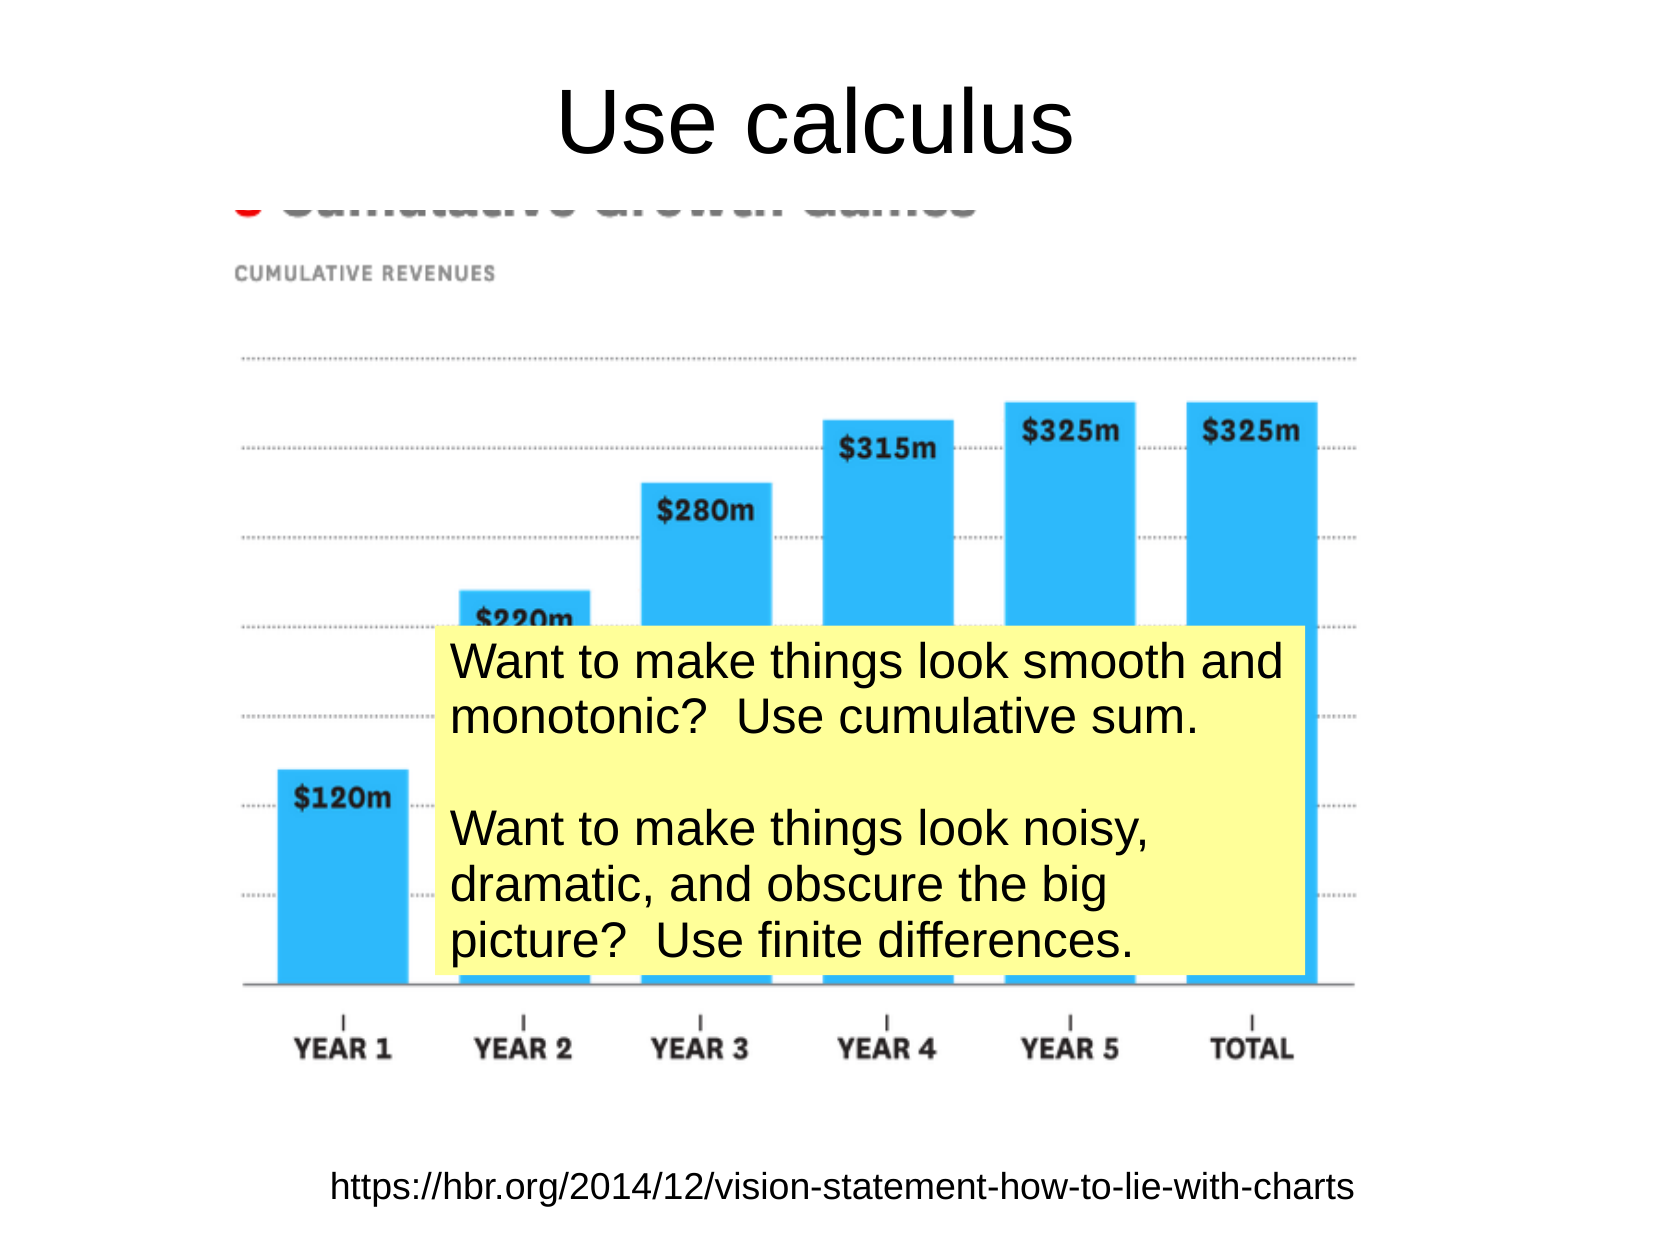

# Use calculus
Want to make things look smooth and monotonic? Use cumulative sum.
Want to make things look noisy, dramatic, and obscure the big picture? Use finite differences.
https://hbr.org/2014/12/vision-statement-how-to-lie-with-charts